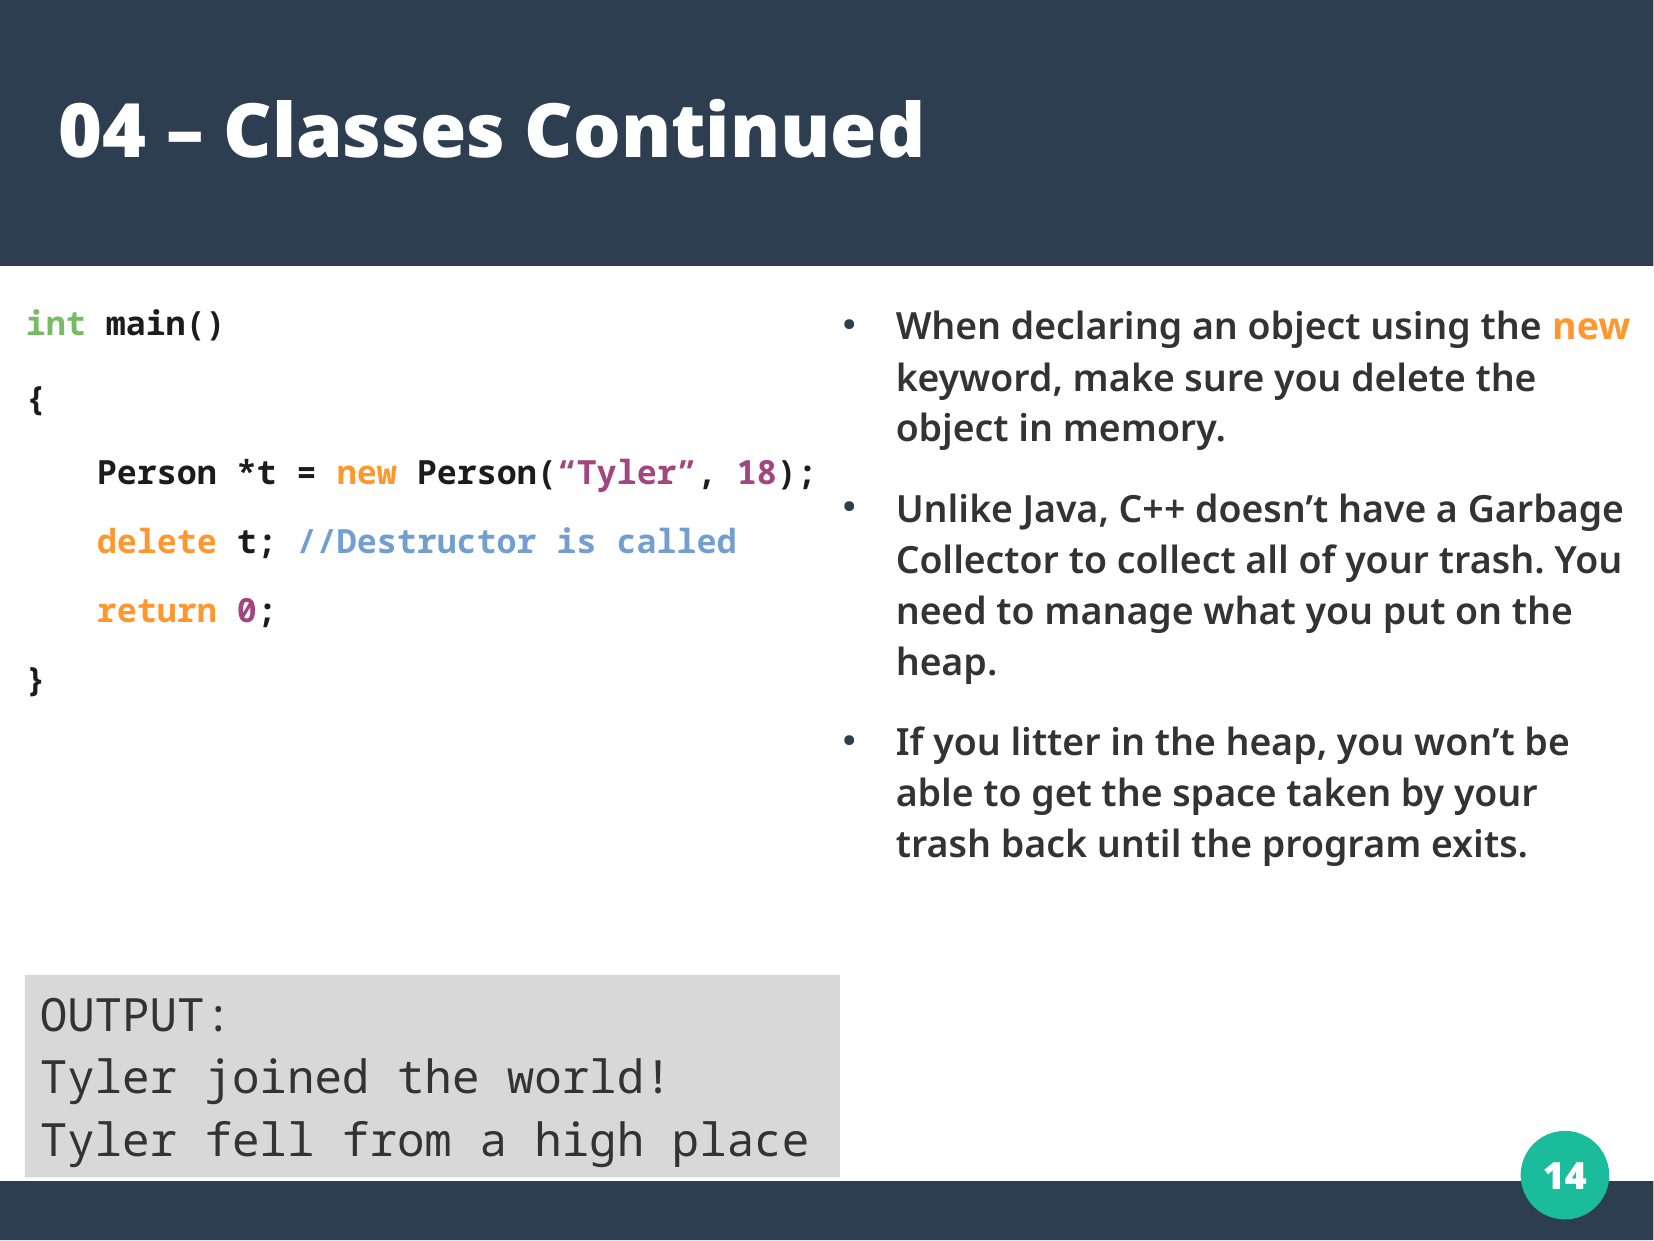

# 04 – Classes Continued
int main()
{
Person *t = new Person(“Tyler”, 18);
delete t; //Destructor is called
return 0;
}
When declaring an object using the new keyword, make sure you delete the object in memory.
Unlike Java, C++ doesn’t have a Garbage Collector to collect all of your trash. You need to manage what you put on the heap.
If you litter in the heap, you won’t be able to get the space taken by your trash back until the program exits.
OUTPUT:
Tyler joined the world!
Tyler fell from a high place
14